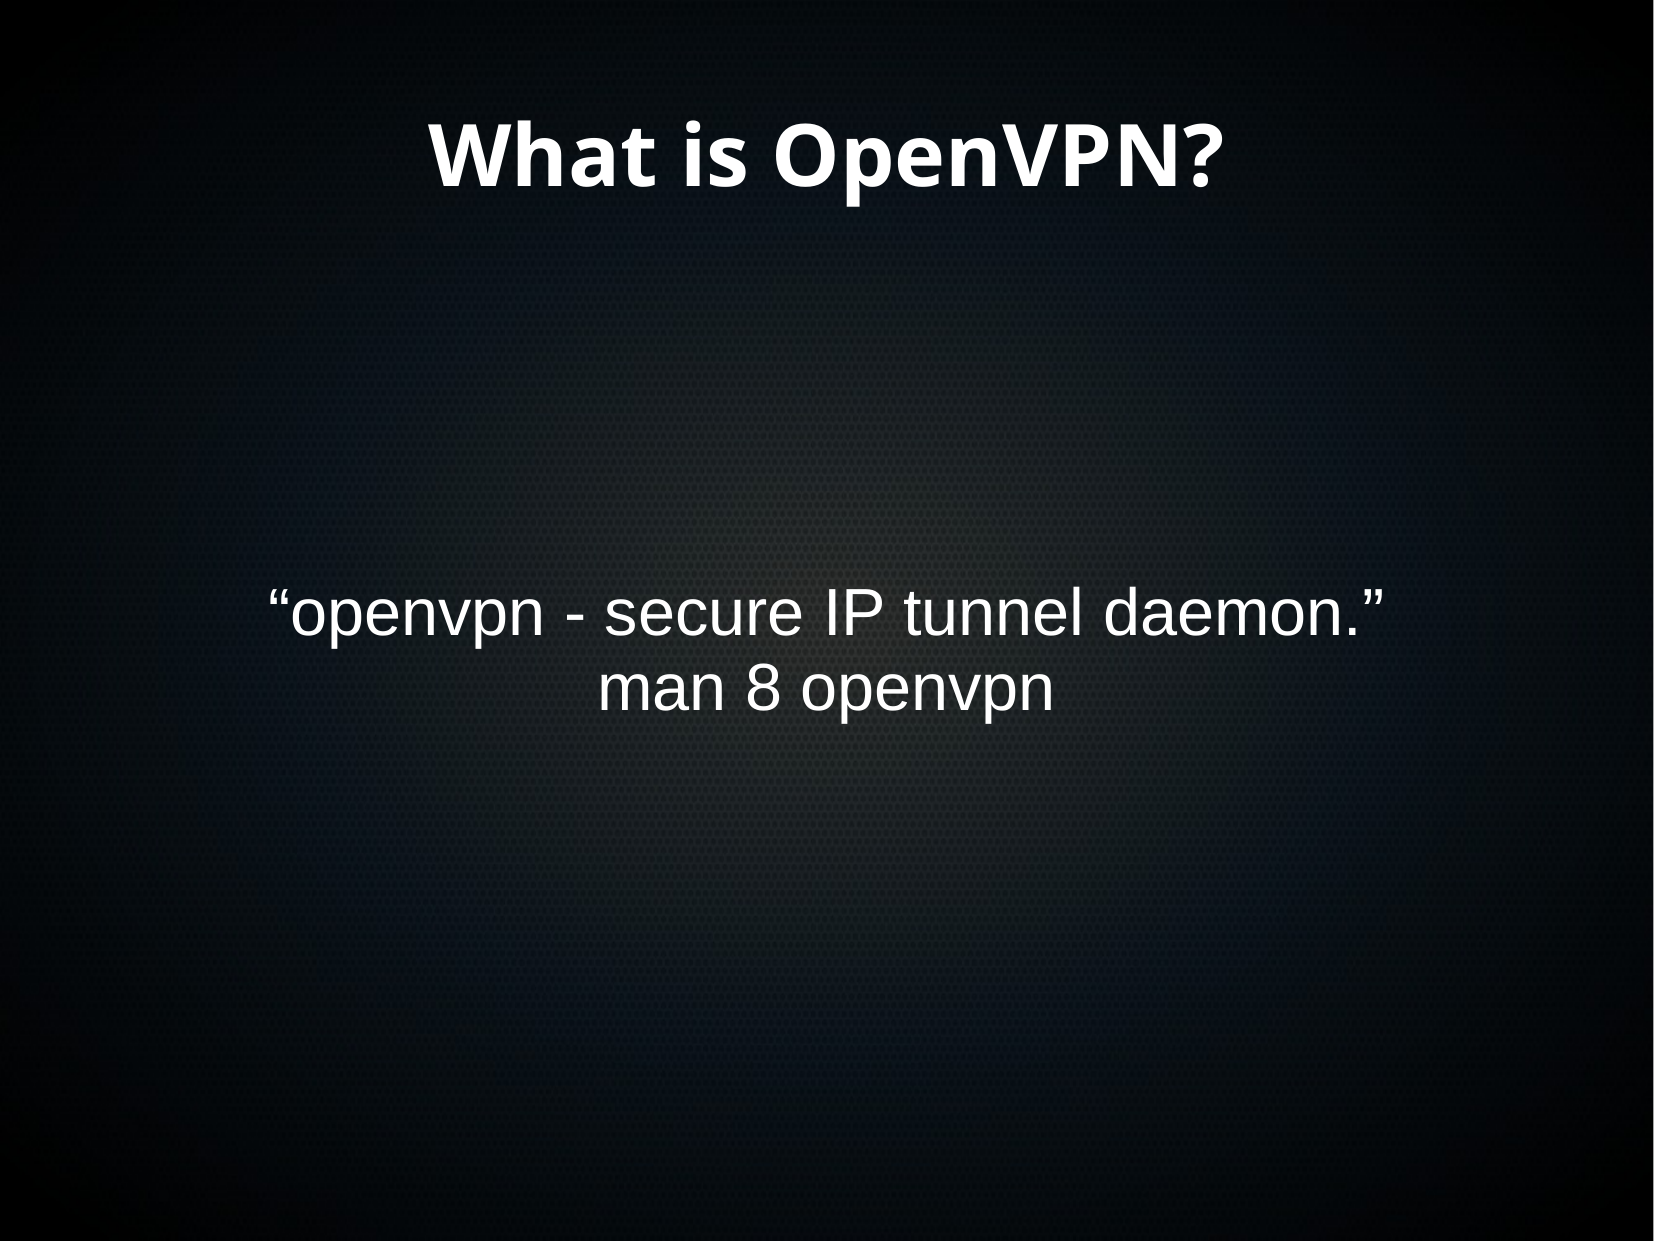

# What is OpenVPN?
“openvpn - secure IP tunnel daemon.”
man 8 openvpn